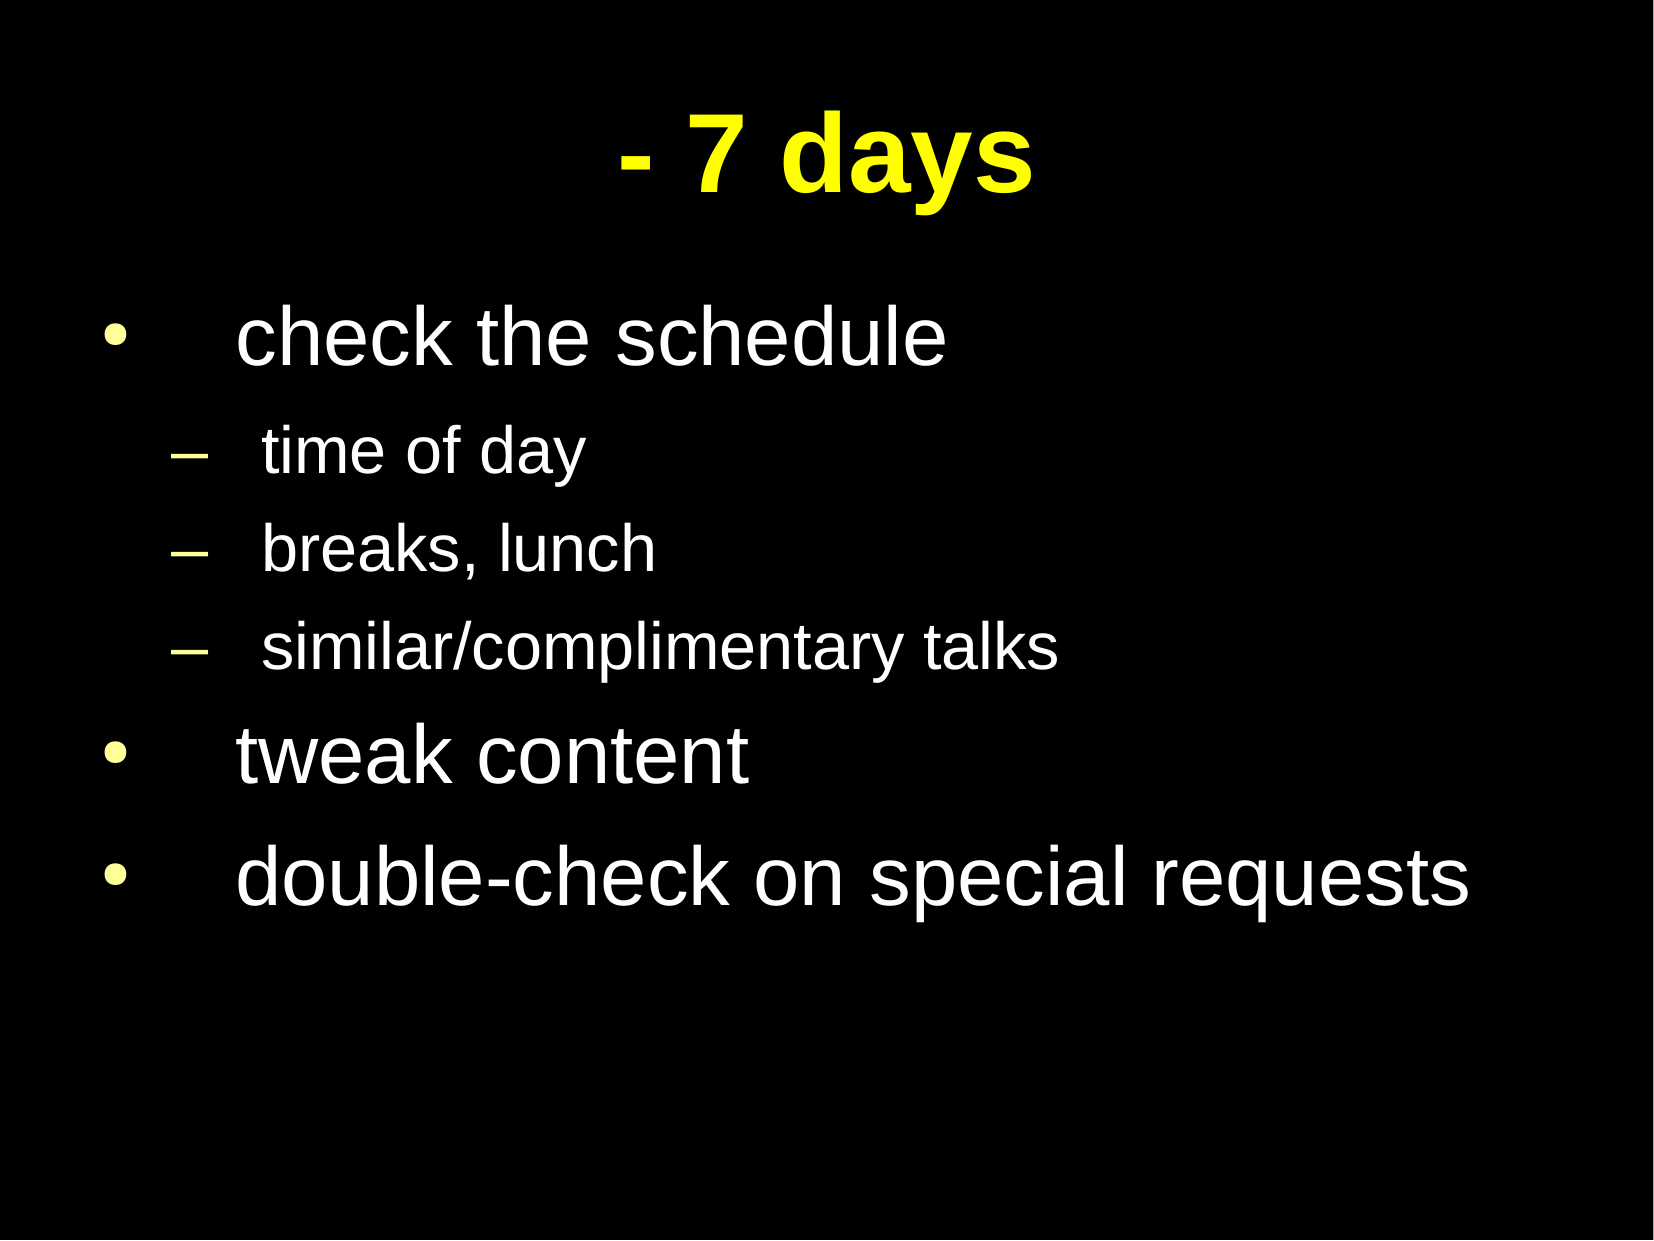

# - 7 days
check the schedule
time of day
breaks, lunch
similar/complimentary talks
tweak content
double-check on special requests